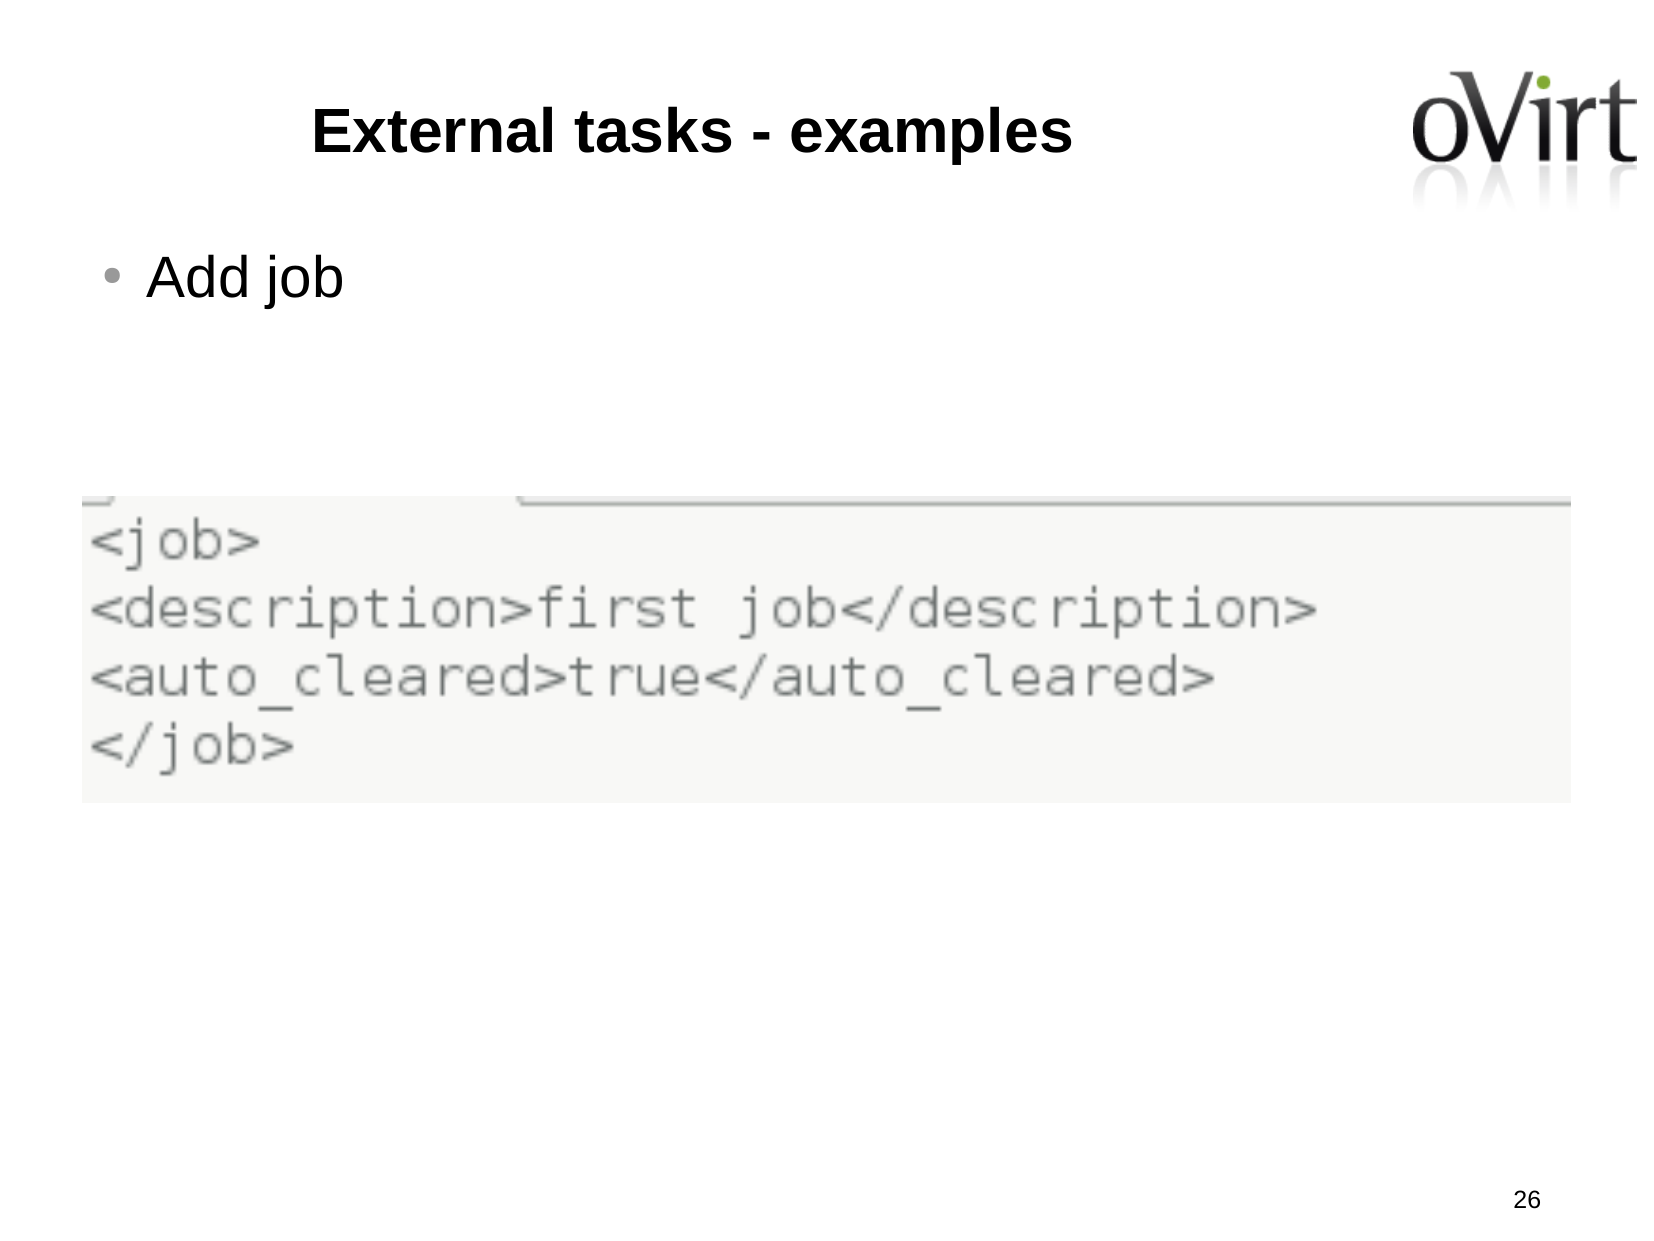

# External tasks - examples
Add job